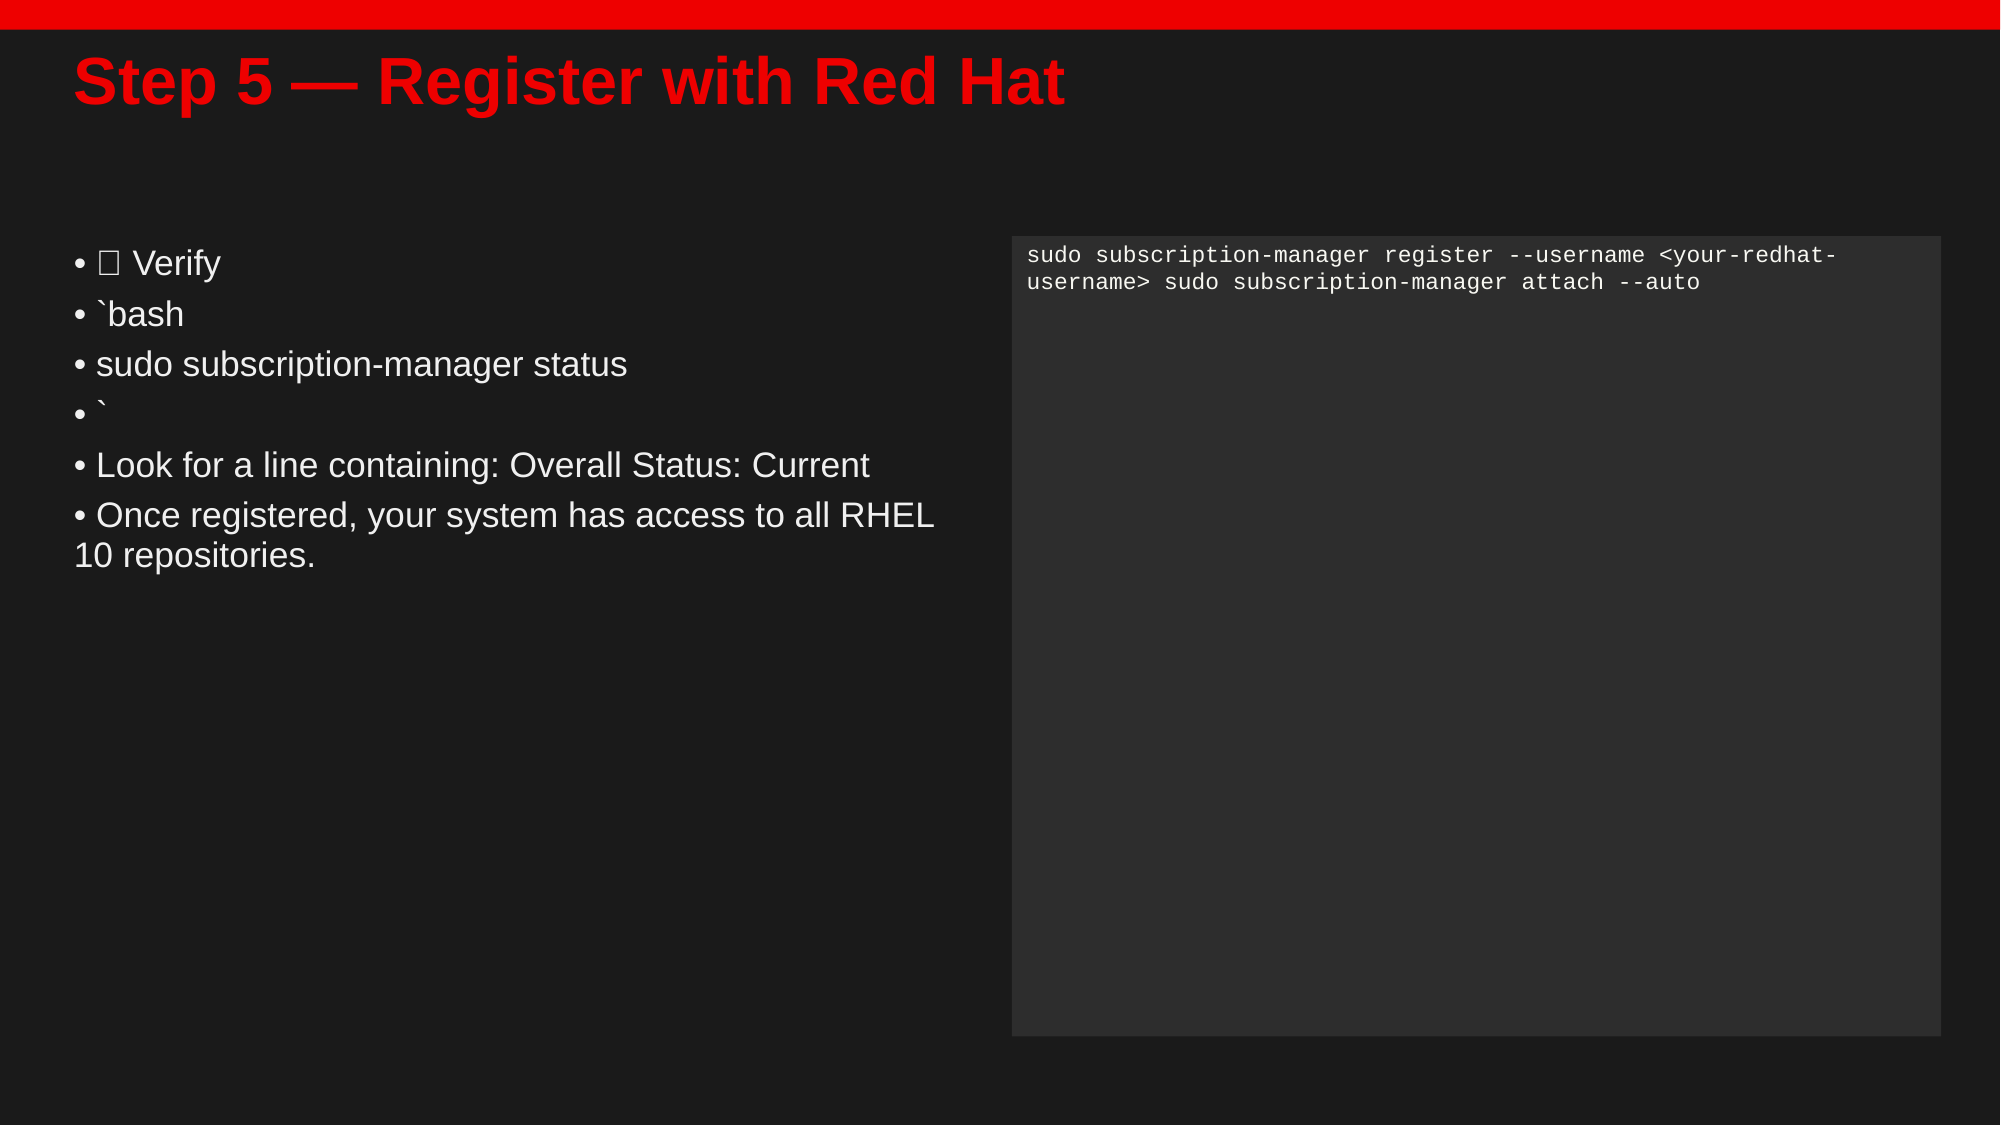

Step 5 — Register with Red Hat
• ✅ Verify
• `bash
• sudo subscription-manager status
• `
• Look for a line containing: Overall Status: Current
• Once registered, your system has access to all RHEL 10 repositories.
sudo subscription-manager register --username <your-redhat-username> sudo subscription-manager attach --auto